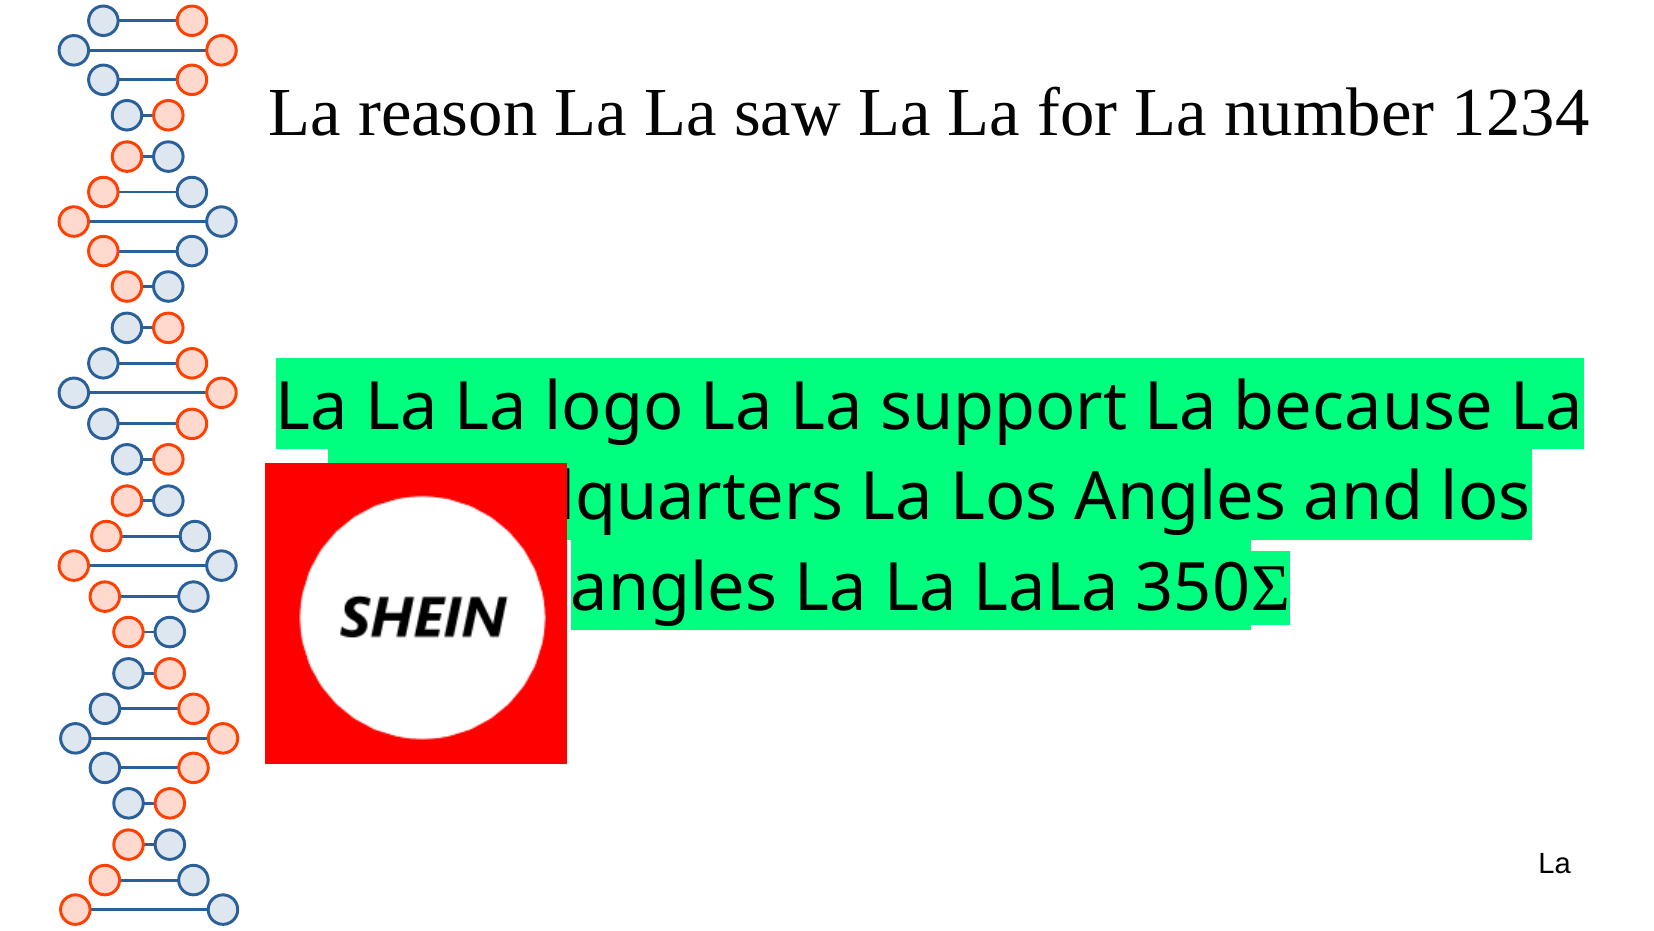

# La reason La La saw La La for La number 1234
La La La logo La La support La because La La headquarters La Los Angles and los angles La La LaLa 350Σ
8